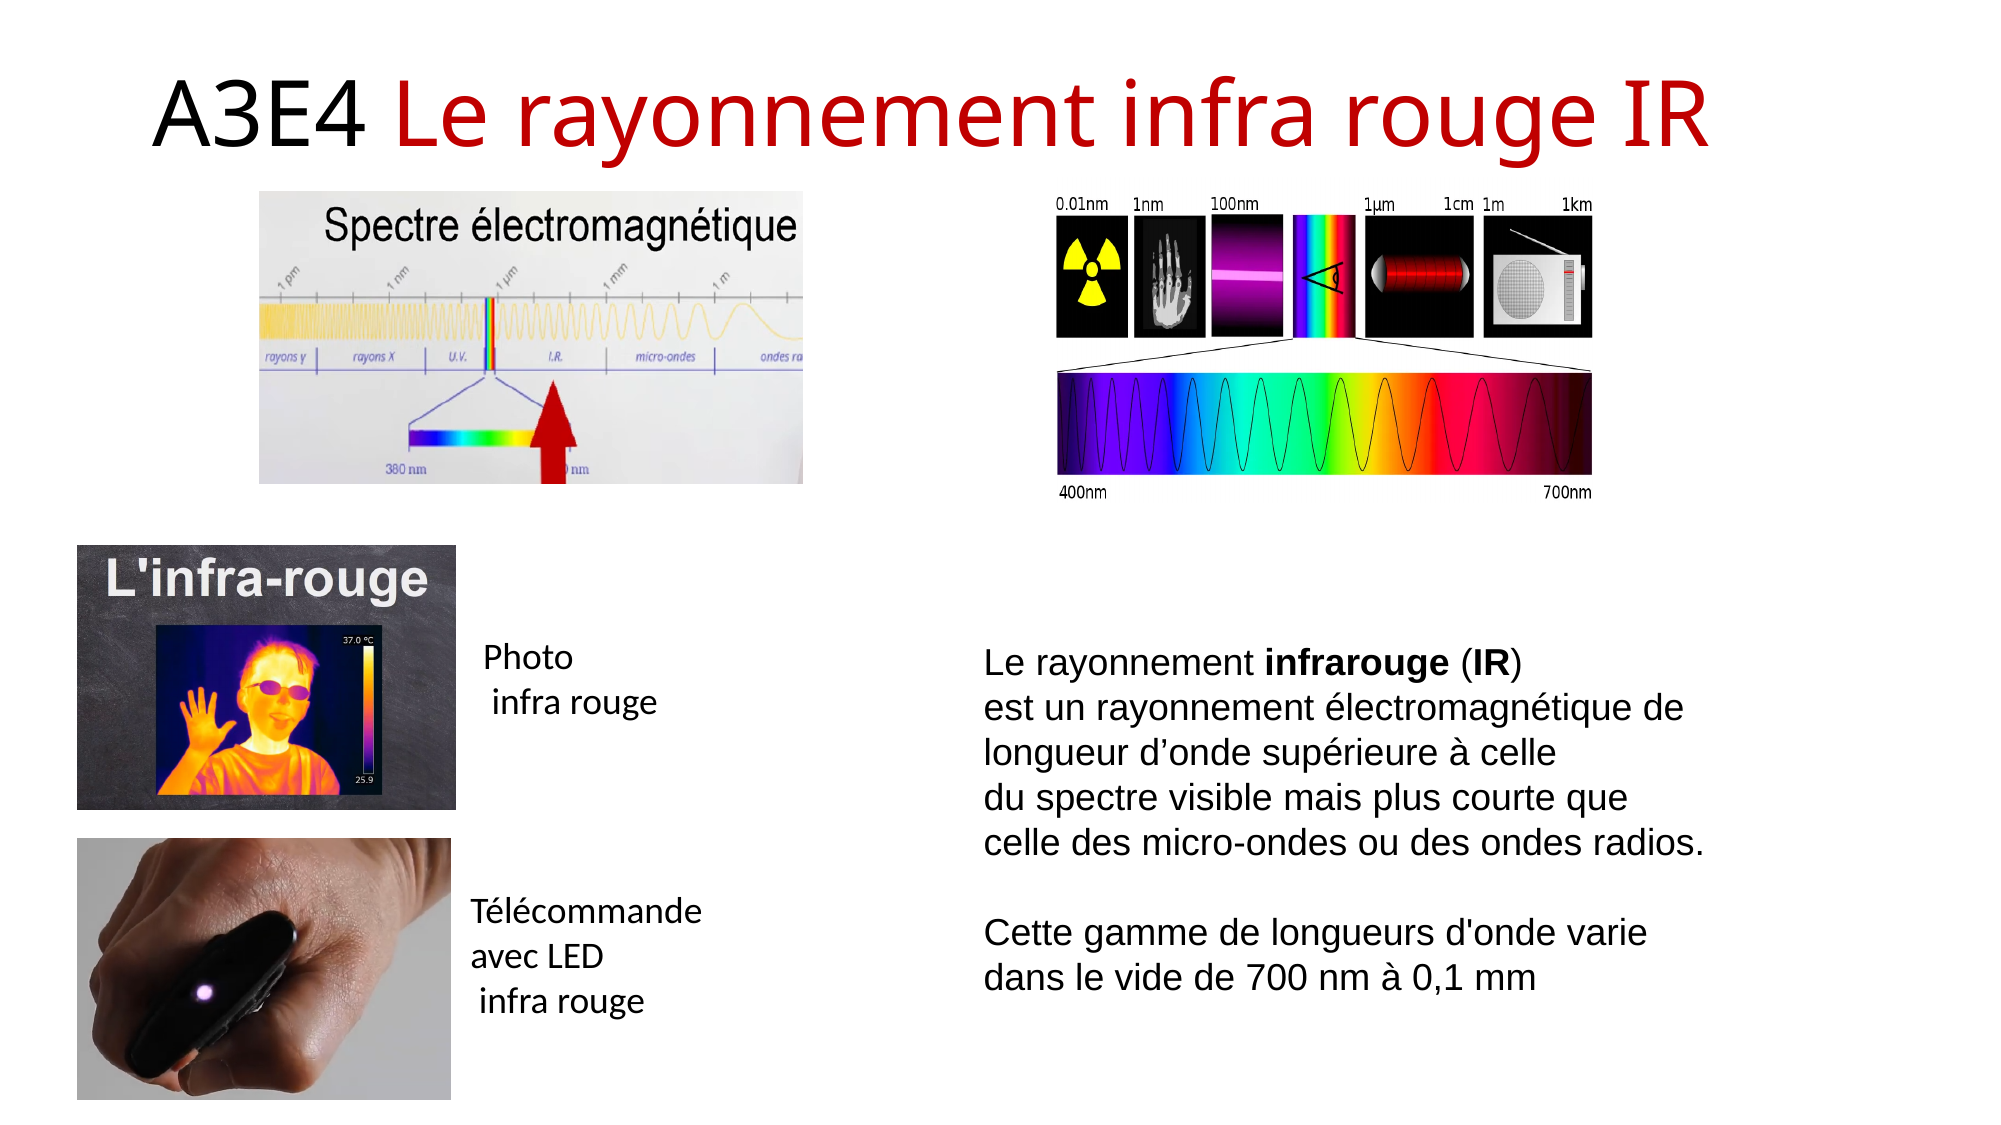

A3E4 Le rayonnement infra rouge IR
Photo
 infra rouge
Le rayonnement infrarouge (IR)
est un rayonnement électromagnétique de
longueur d’onde supérieure à celle
du spectre visible mais plus courte que
celle des micro-ondes ou des ondes radios.
Cette gamme de longueurs d'onde varie
dans le vide de 700 nm à 0,1 mm
Télécommande
avec LED
 infra rouge